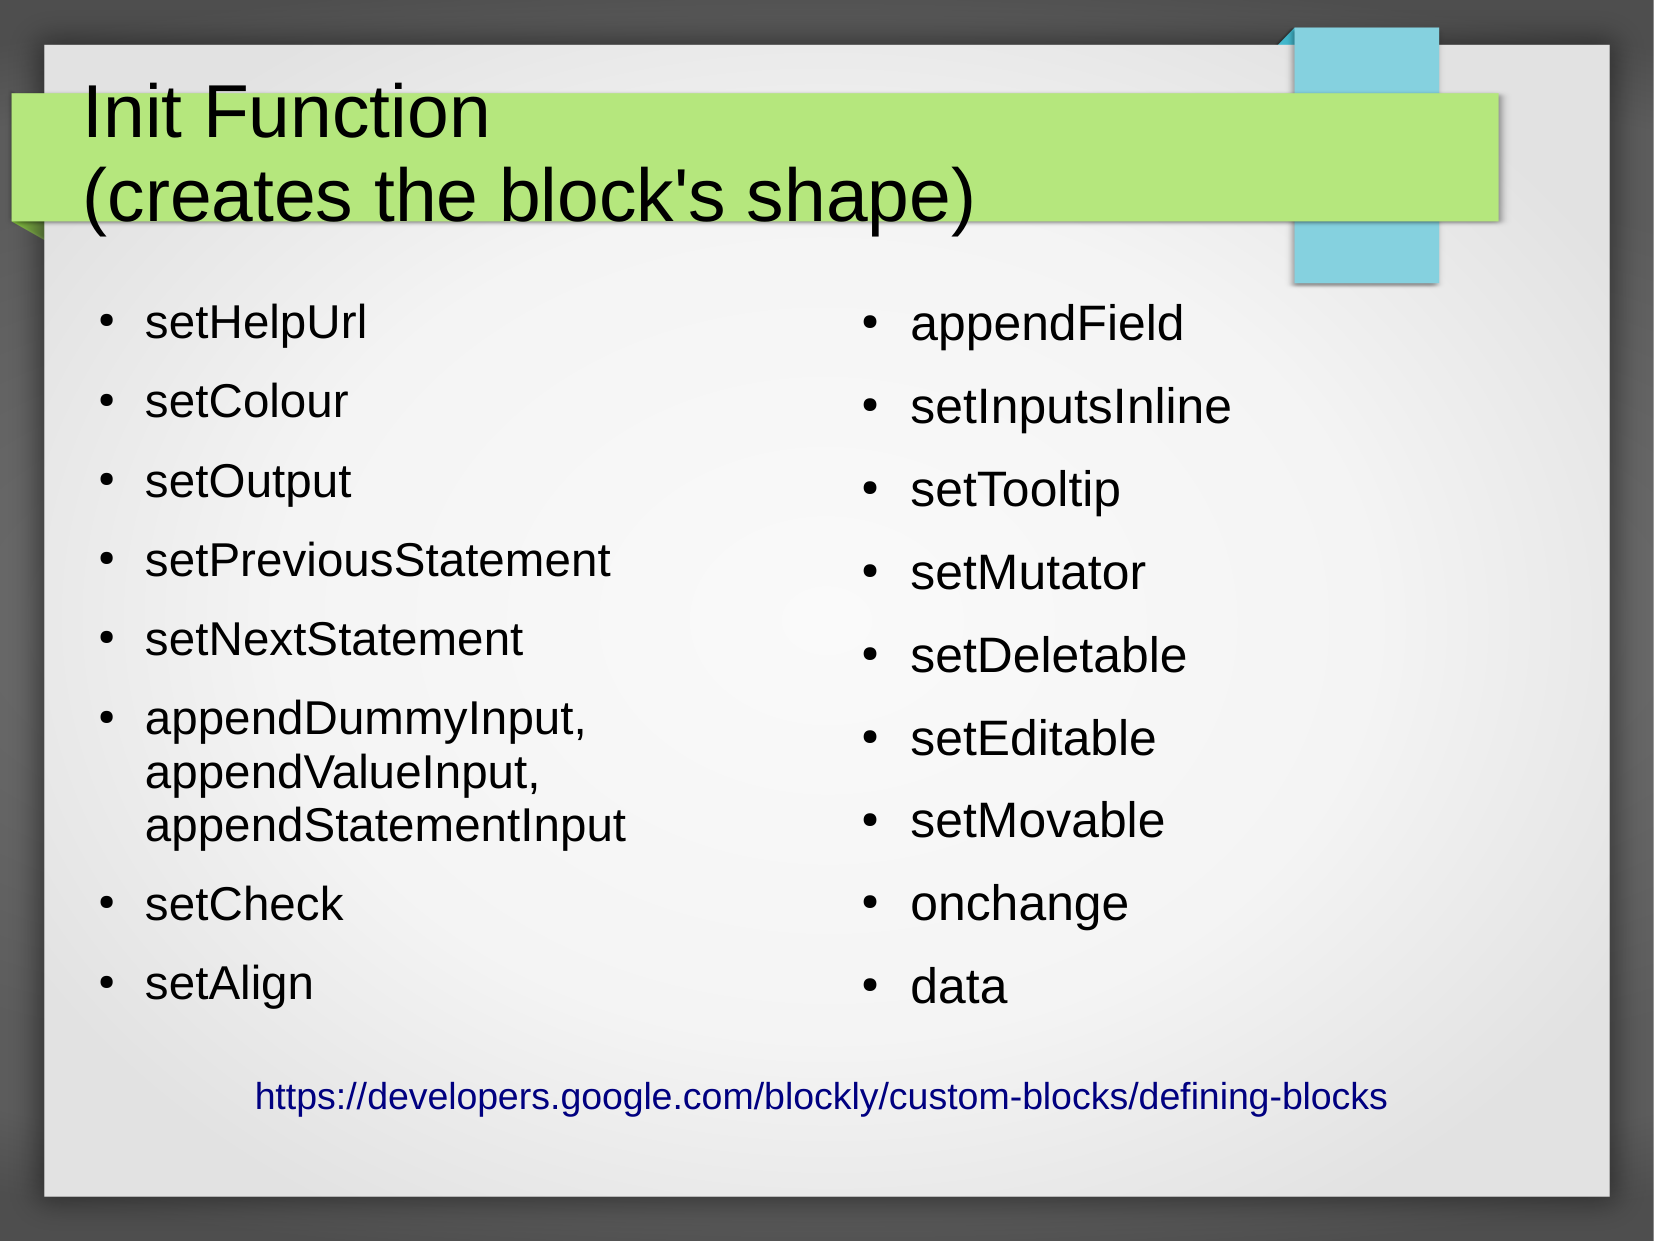

# Init Function (creates the block's shape)
setHelpUrl
setColour
setOutput
setPreviousStatement
setNextStatement
appendDummyInput, appendValueInput, appendStatementInput
setCheck
setAlign
appendField
setInputsInline
setTooltip
setMutator
setDeletable
setEditable
setMovable
onchange
data
https://developers.google.com/blockly/custom-blocks/defining-blocks